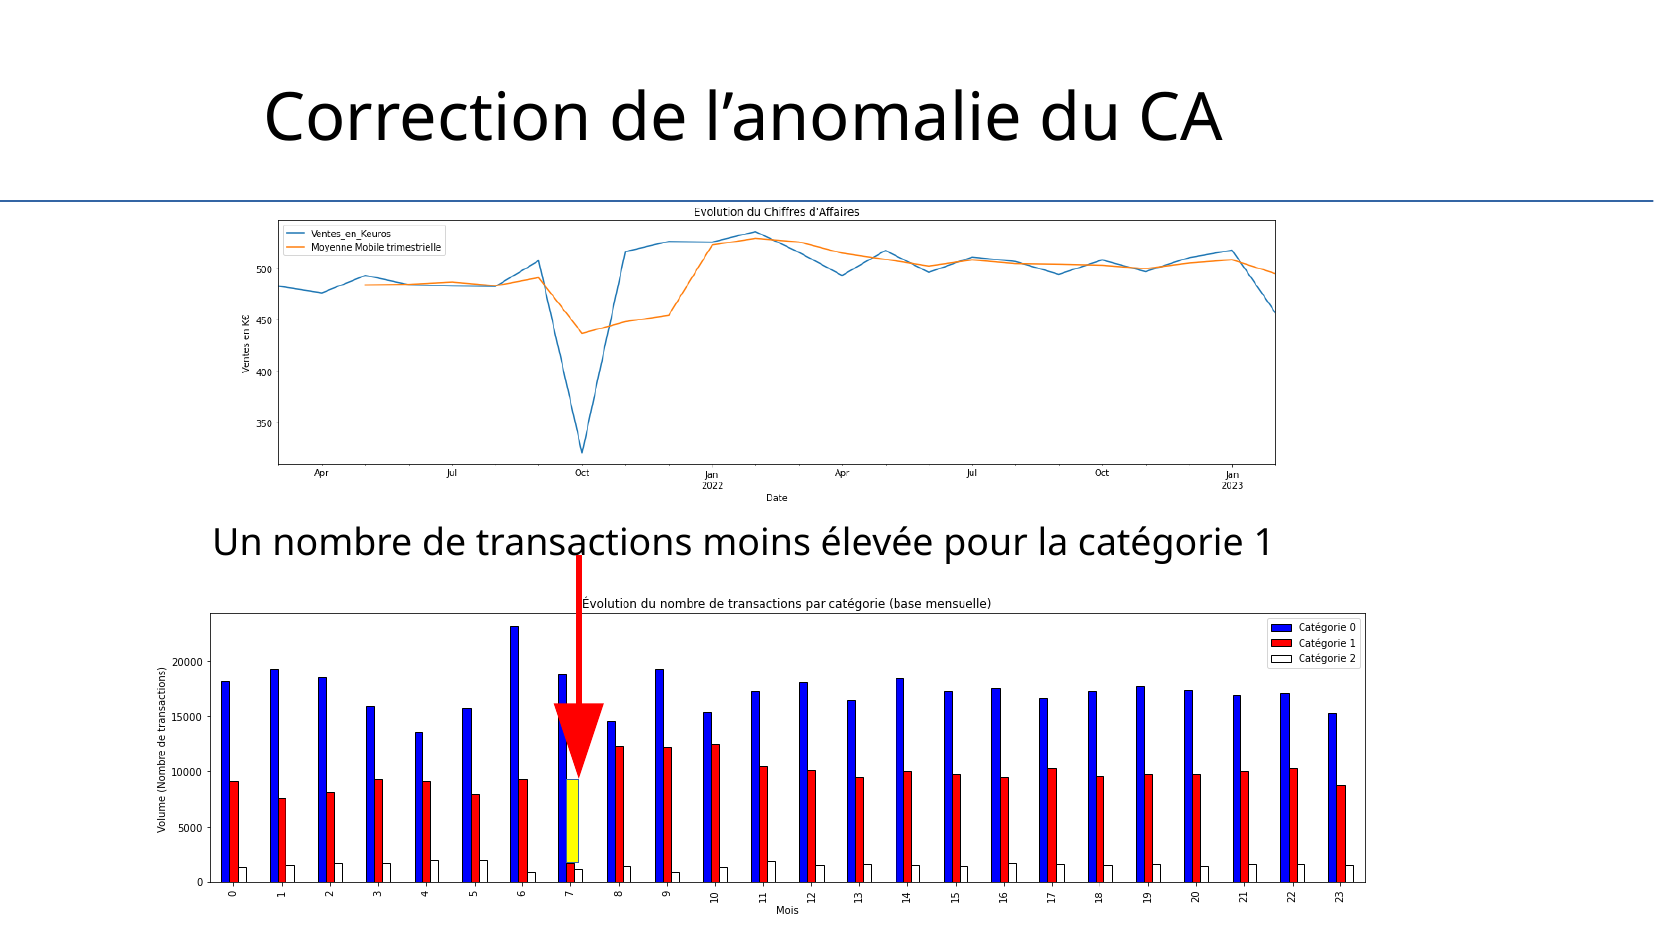

# Correction de l’anomalie du CA
Un nombre de transactions moins élevée pour la catégorie 1